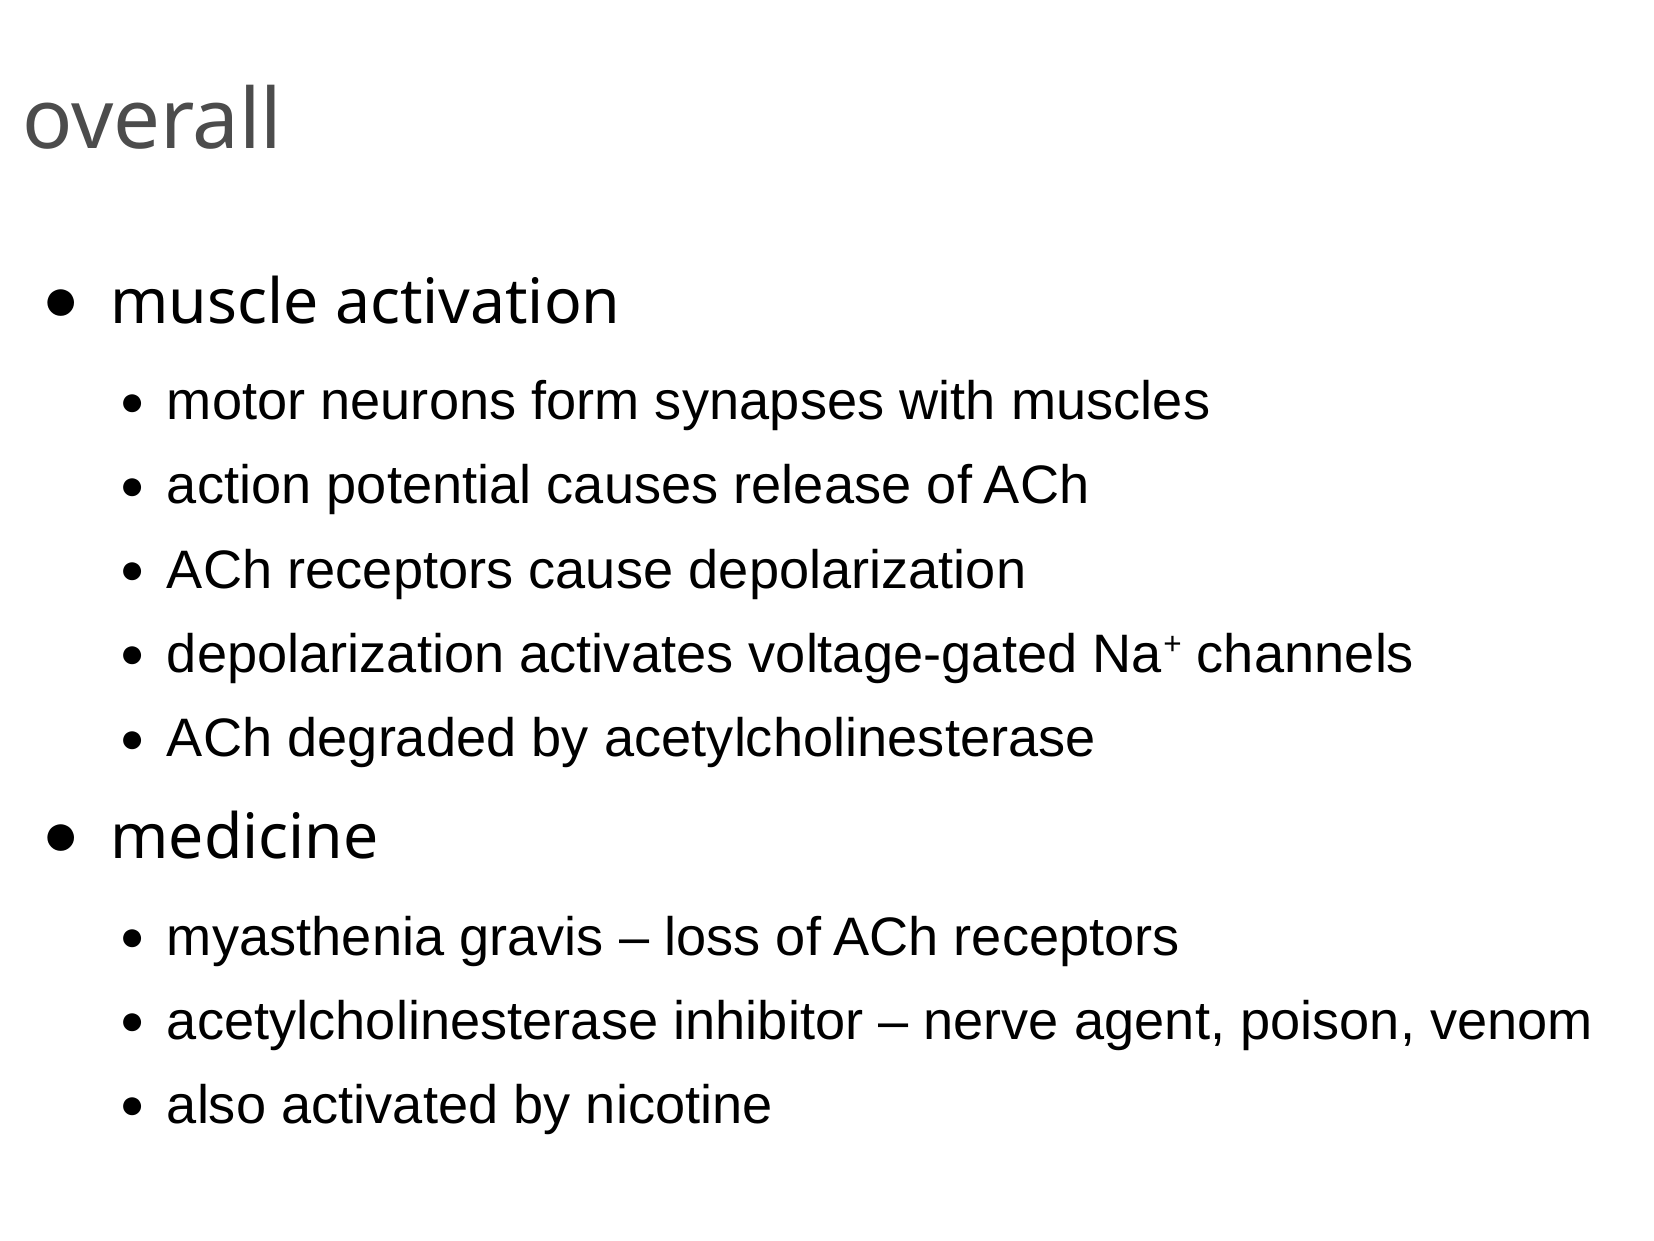

# overall
muscle activation
motor neurons form synapses with muscles
action potential causes release of ACh
ACh receptors cause depolarization
depolarization activates voltage-gated Na+ channels
ACh degraded by acetylcholinesterase
medicine
myasthenia gravis – loss of ACh receptors
acetylcholinesterase inhibitor – nerve agent, poison, venom
also activated by nicotine